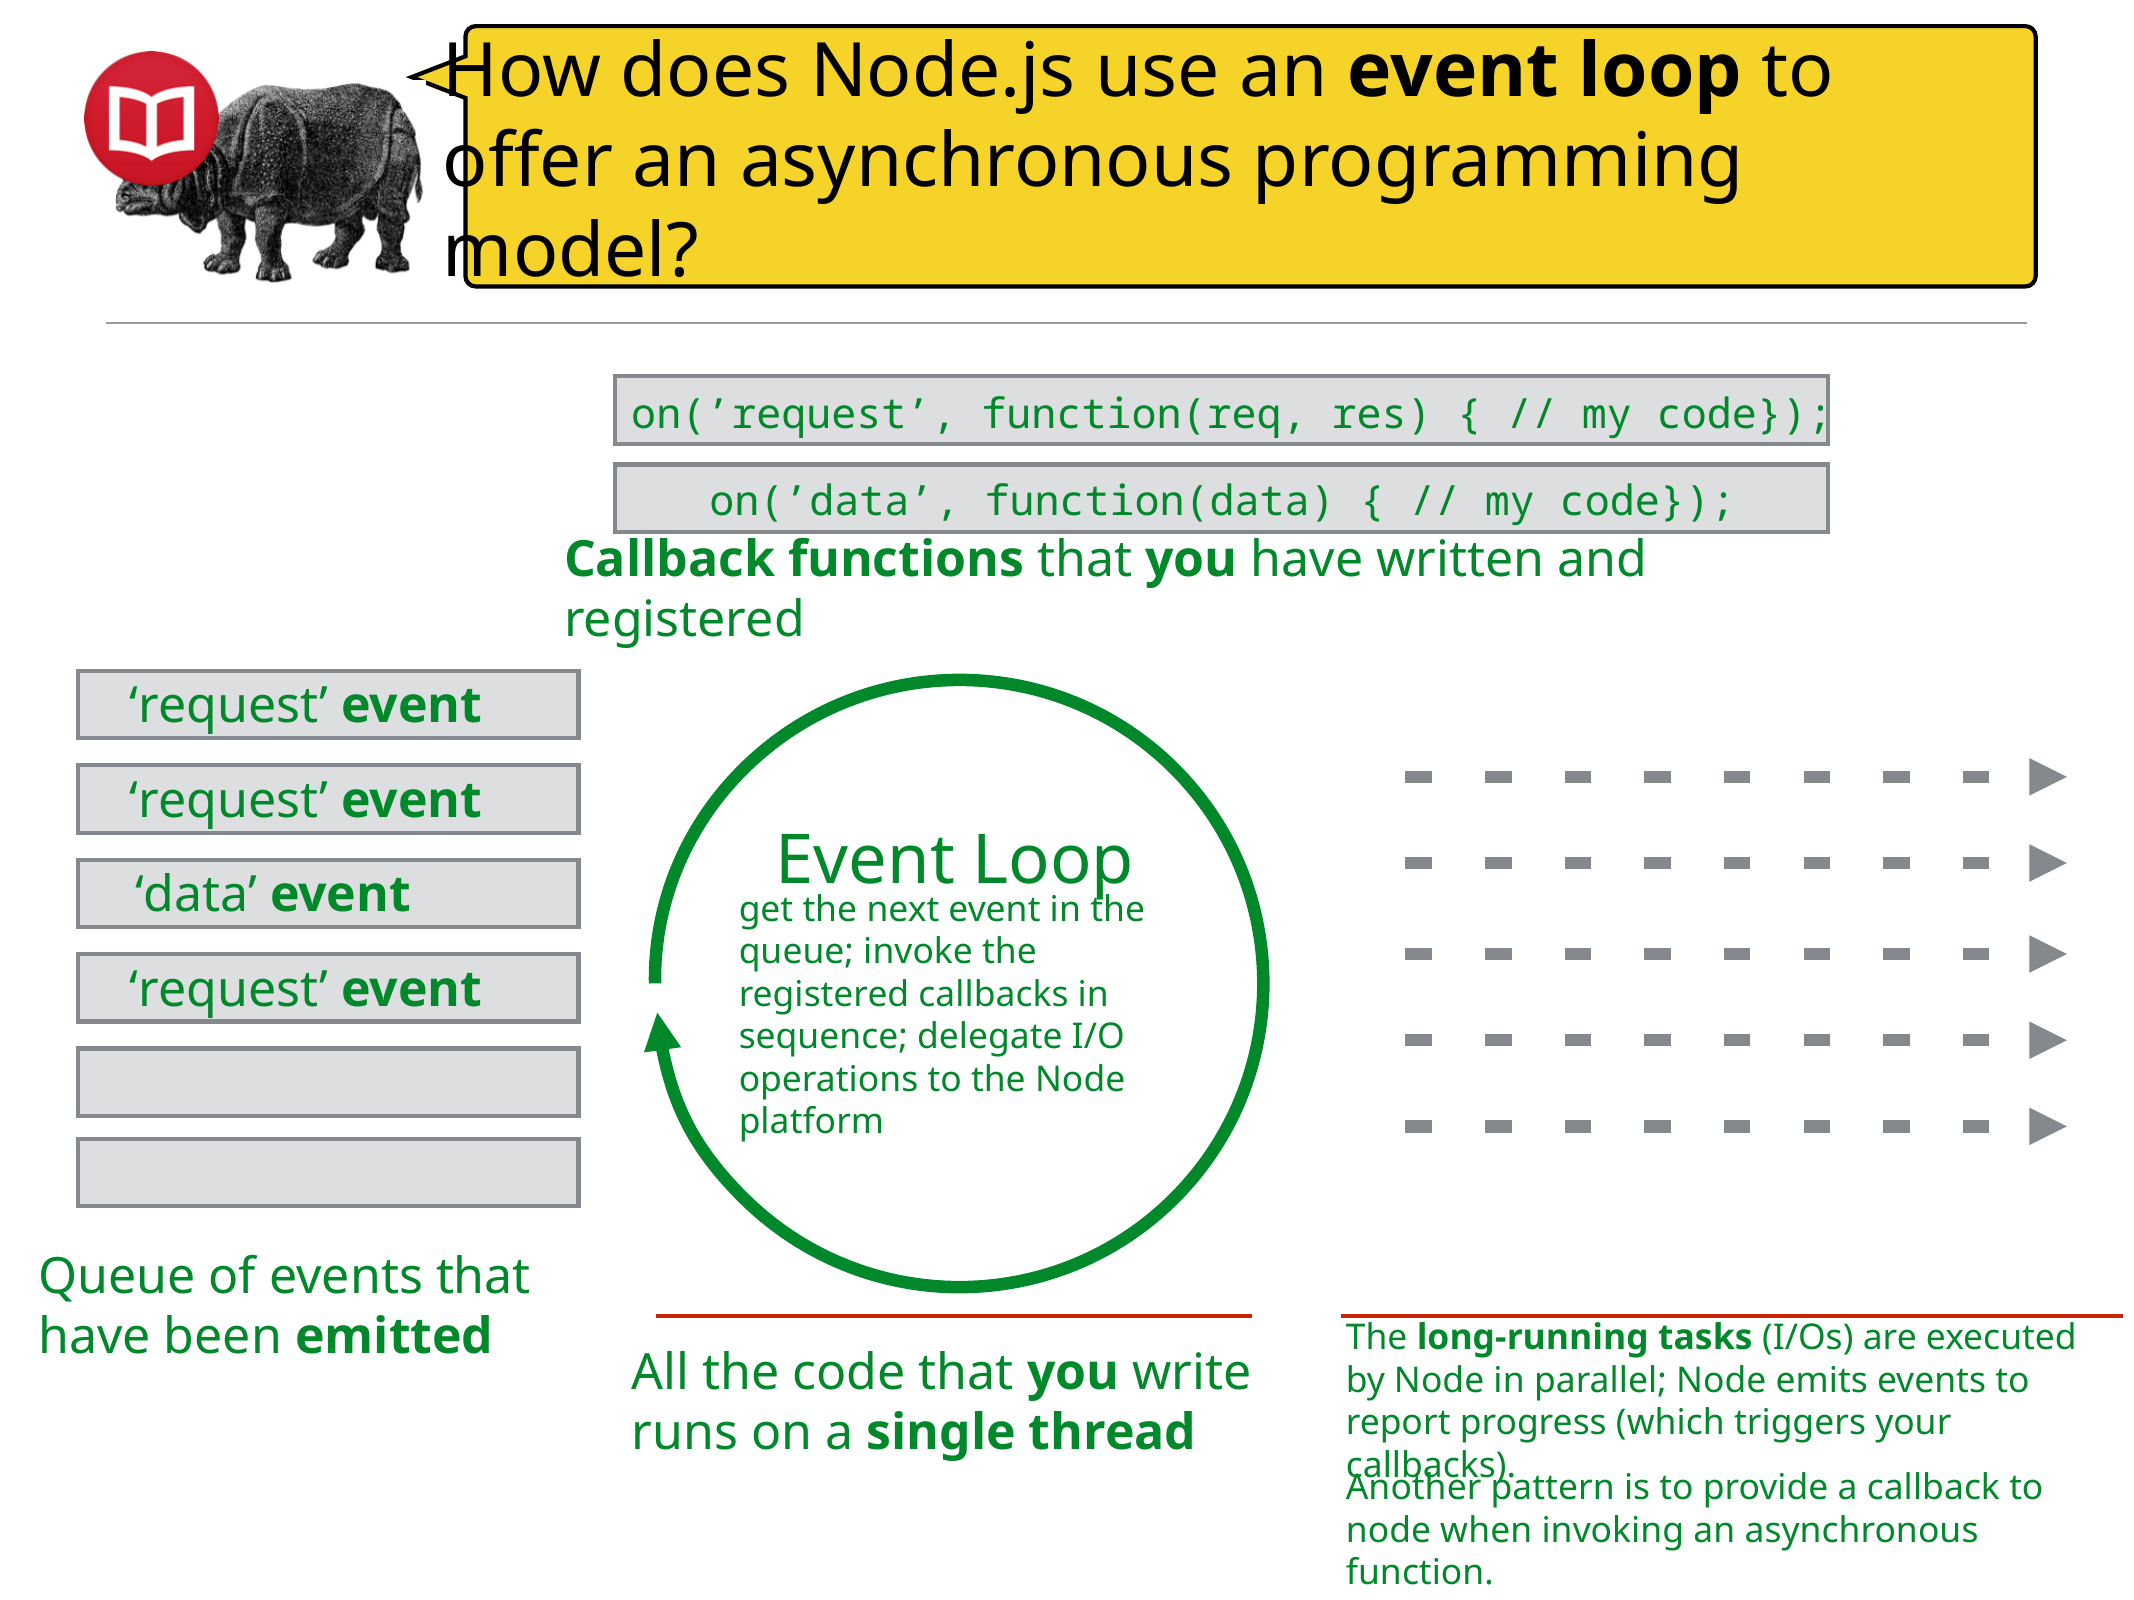

How does Node.js use an event loop to offer an asynchronous programming model?
on(’request’, function(req, res) { // my code});
on(’data’, function(data) { // my code});
Callback functions that you have written and registered
‘request’ event
‘request’ event
Event Loop
‘data’ event
get the next event in the queue; invoke the registered callbacks in sequence; delegate I/O operations to the Node platform
‘request’ event
Queue of events that have been emitted
The long-running tasks (I/Os) are executed by Node in parallel; Node emits events to report progress (which triggers your callbacks).
All the code that you write runs on a single thread
Another pattern is to provide a callback to node when invoking an asynchronous function.